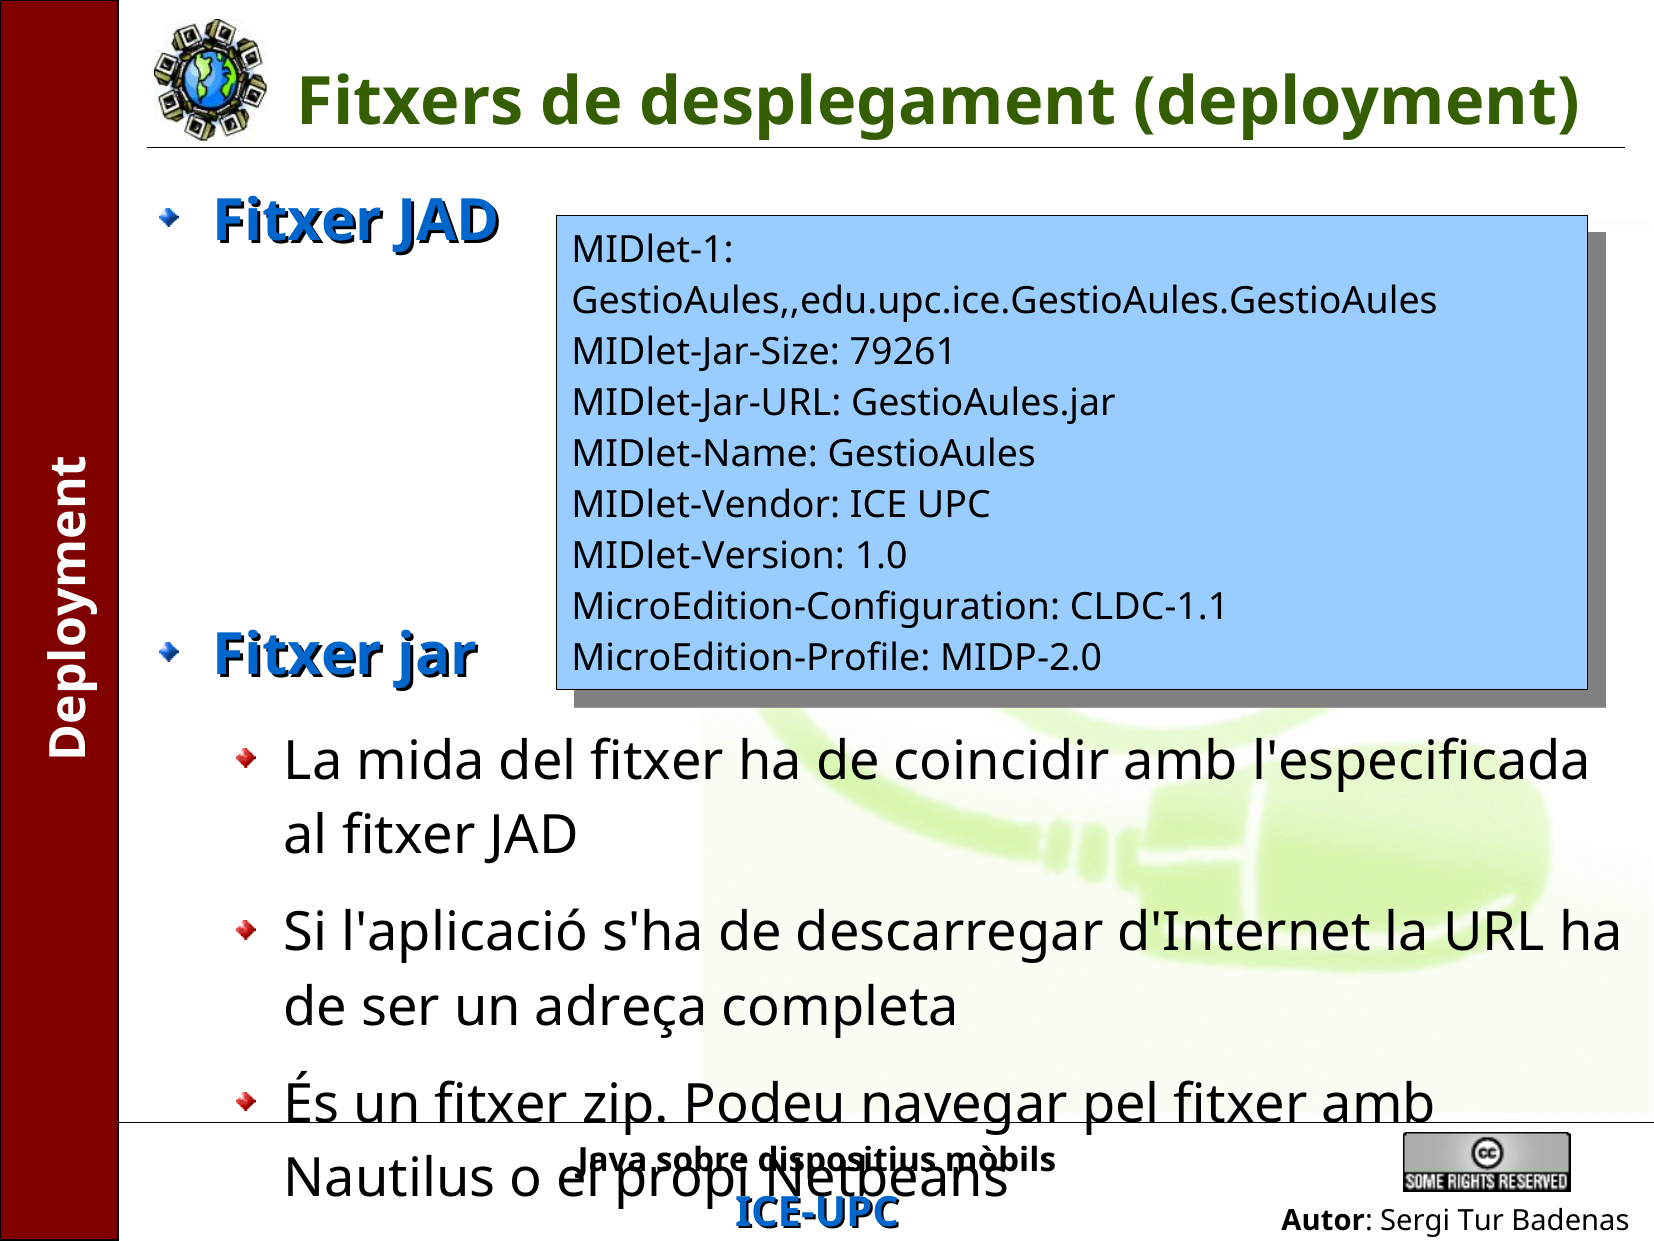

# Fitxers de desplegament (deployment)
Fitxer JAD
Fitxer jar
La mida del fitxer ha de coincidir amb l'especificada al fitxer JAD
Si l'aplicació s'ha de descarregar d'Internet la URL ha de ser un adreça completa
És un fitxer zip. Podeu navegar pel fitxer amb Nautilus o el propi Netbeans
MIDlet-1: GestioAules,,edu.upc.ice.GestioAules.GestioAules
MIDlet-Jar-Size: 79261
MIDlet-Jar-URL: GestioAules.jar
MIDlet-Name: GestioAules
MIDlet-Vendor: ICE UPC
MIDlet-Version: 1.0
MicroEdition-Configuration: CLDC-1.1
MicroEdition-Profile: MIDP-2.0